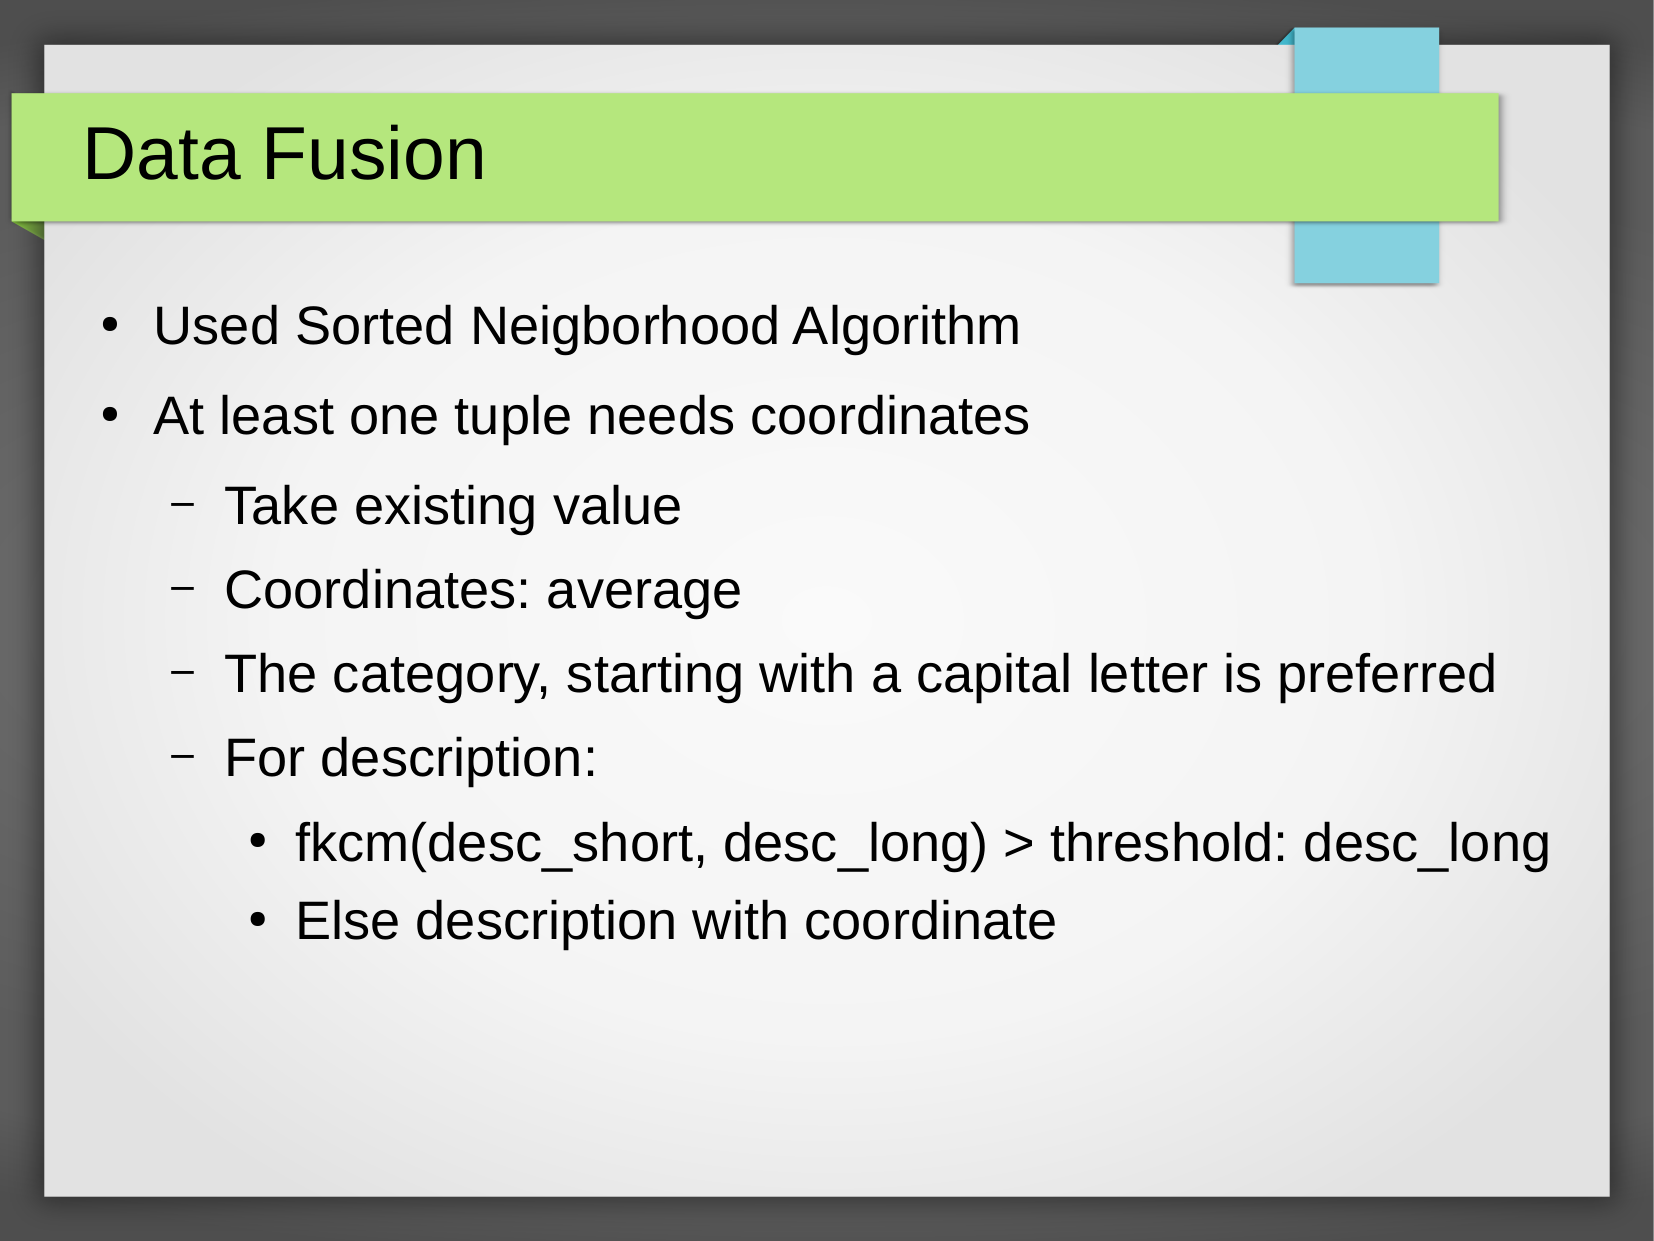

# Data Fusion
Used Sorted Neigborhood Algorithm
At least one tuple needs coordinates
Take existing value
Coordinates: average
The category, starting with a capital letter is preferred
For description:
fkcm(desc_short, desc_long) > threshold: desc_long
Else description with coordinate